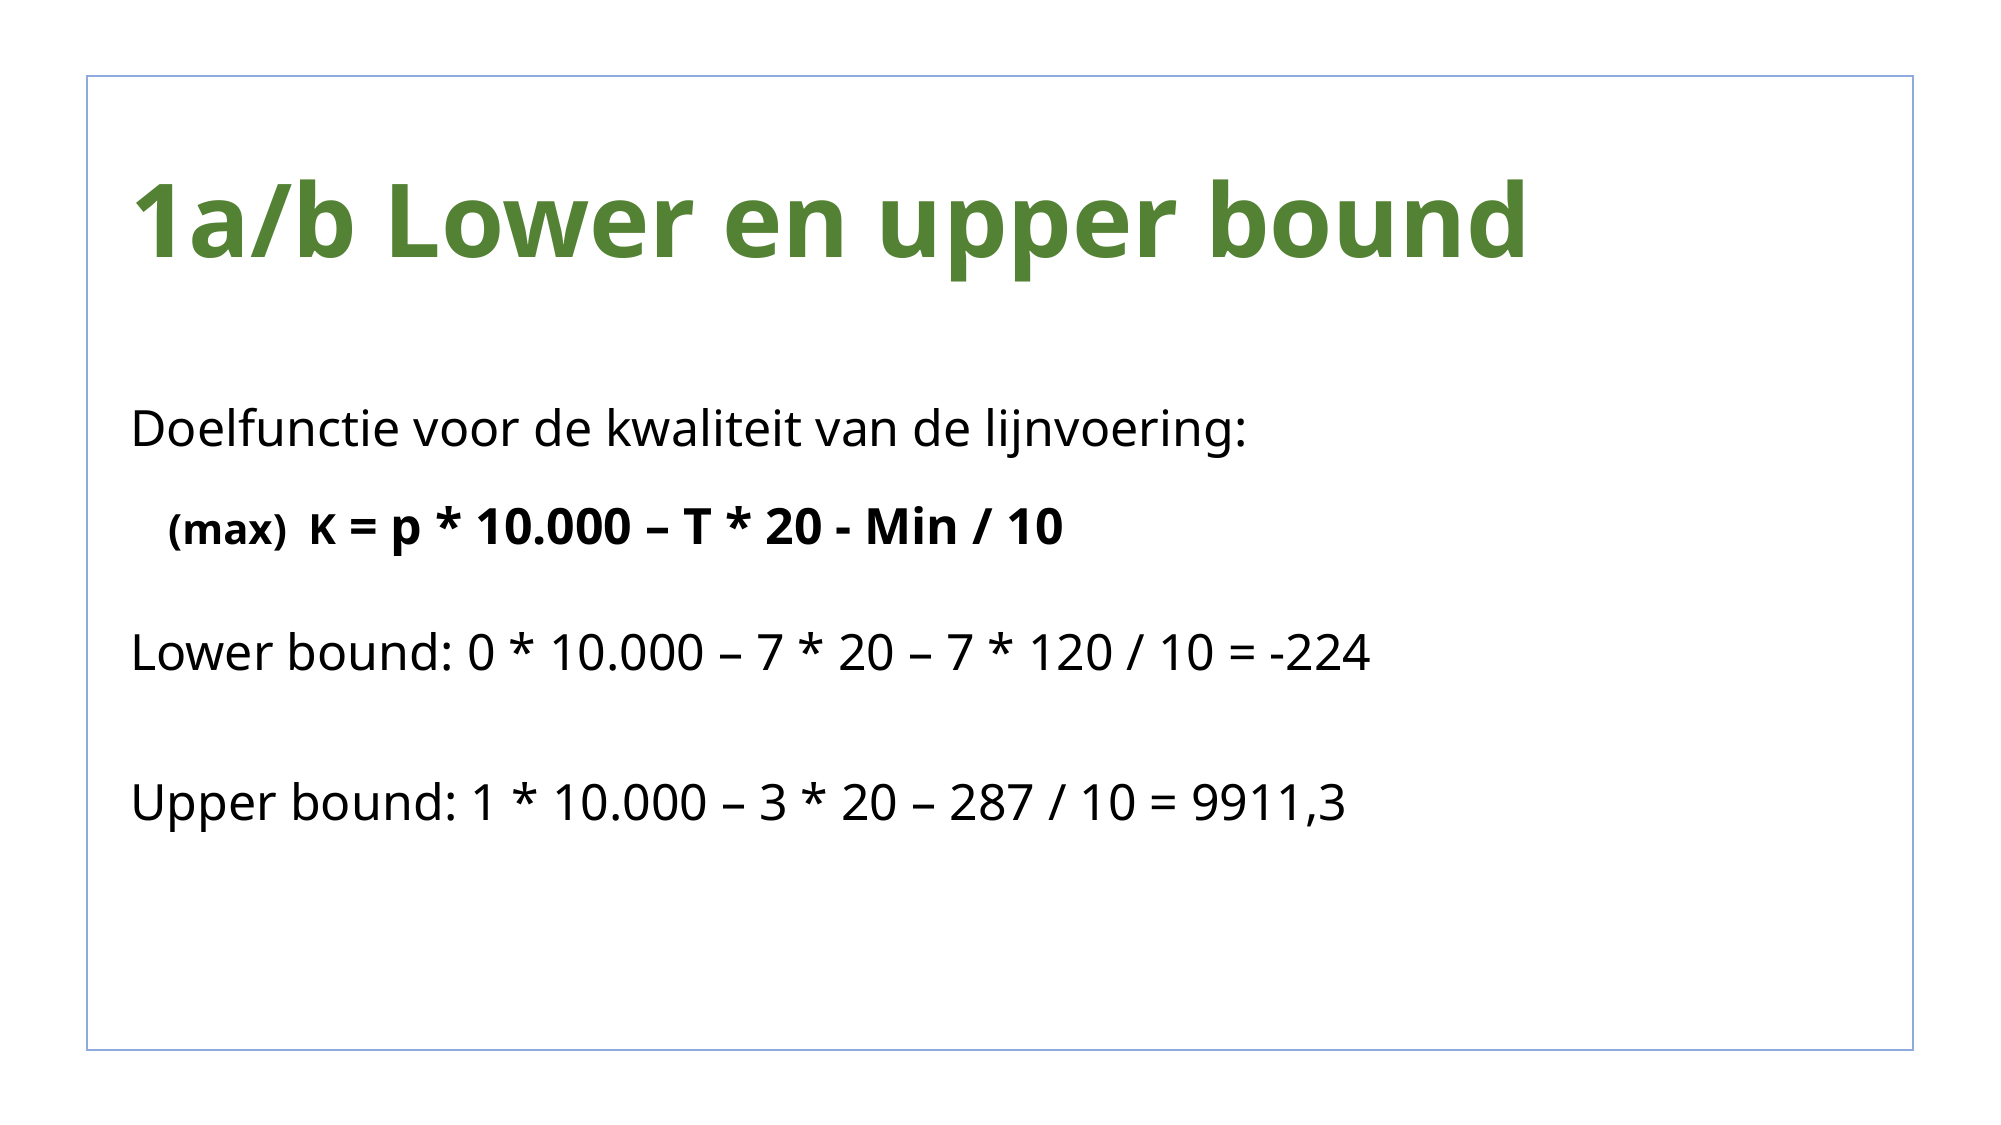

# 1a/b Lower en upper bound
Doelfunctie voor de kwaliteit van de lijnvoering:
Lower bound: 0 * 10.000 – 7 * 20 – 7 * 120 / 10 = -224
Upper bound: 1 * 10.000 – 3 * 20 – 287 / 10 = 9911,3
(max) K = p * 10.000 – T * 20 - Min / 10